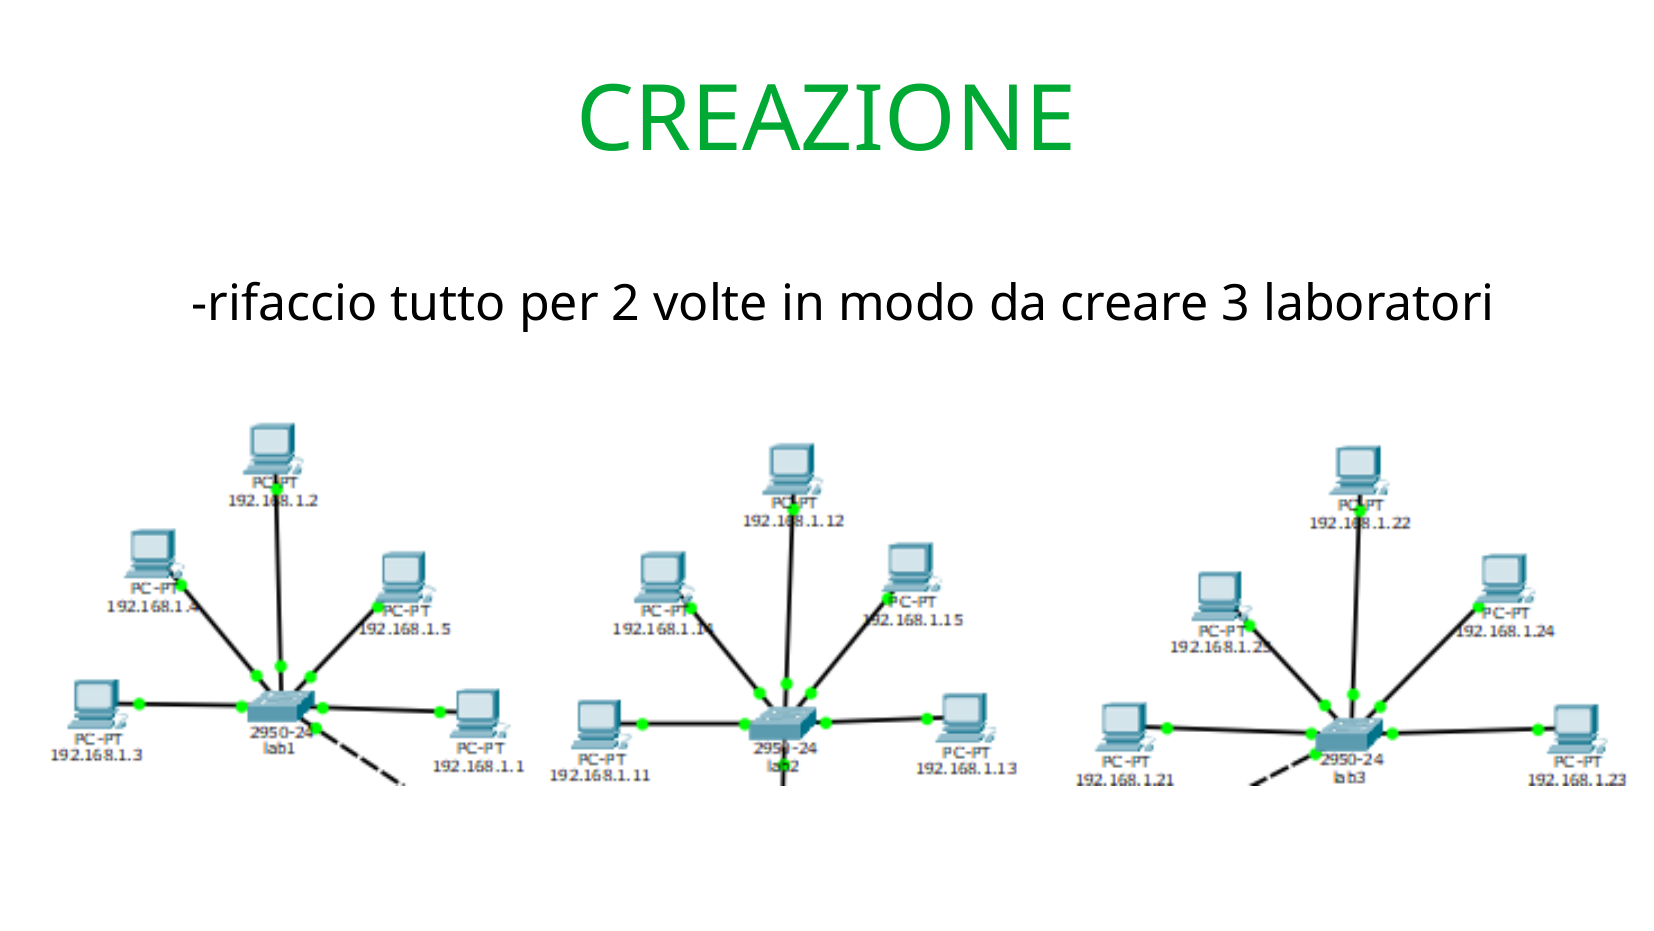

# CREAZIONE
-rifaccio tutto per 2 volte in modo da creare 3 laboratori